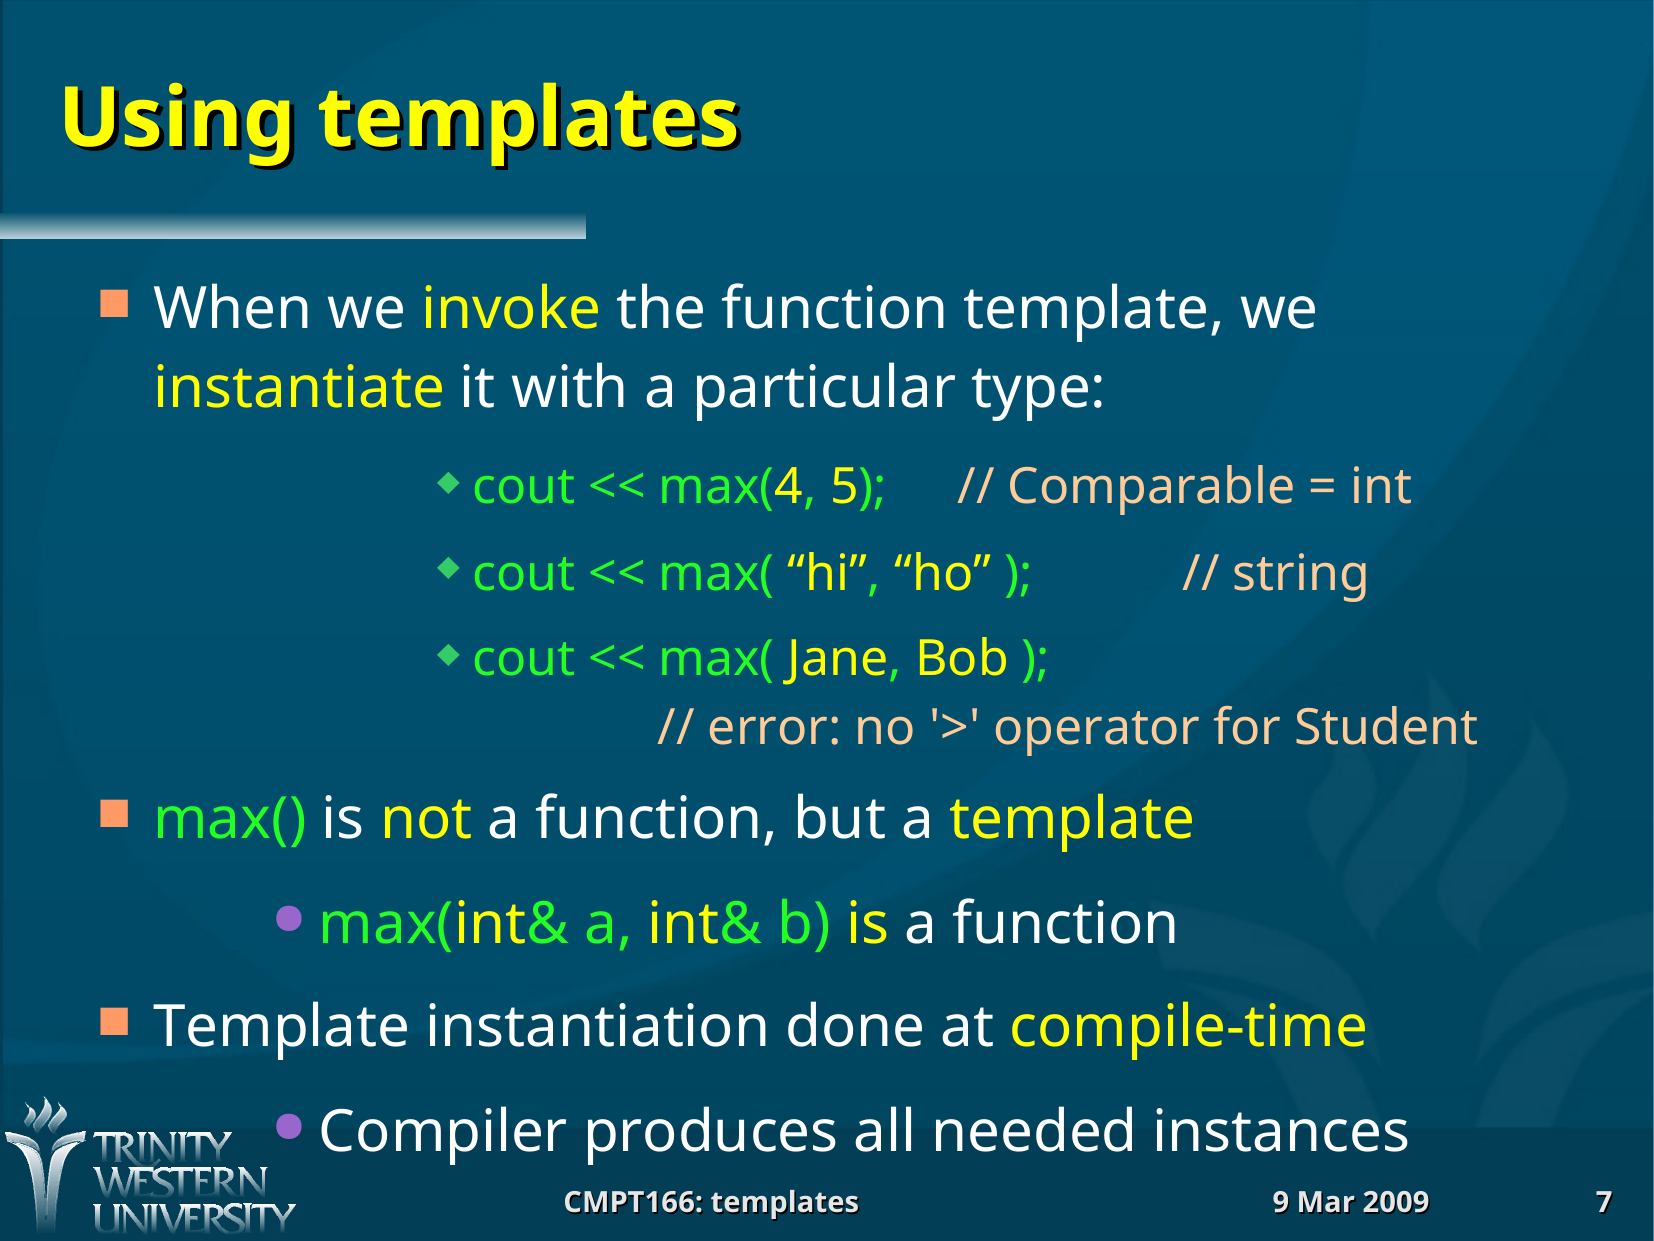

# Using templates
When we invoke the function template, we instantiate it with a particular type:
cout << max(4, 5);	// Comparable = int
cout << max( “hi”, “ho” );		// string
cout << max( Jane, Bob );
		// error: no '>' operator for Student
max() is not a function, but a template
max(int& a, int& b) is a function
Template instantiation done at compile-time
Compiler produces all needed instances
CMPT166: templates
9 Mar 2009
7